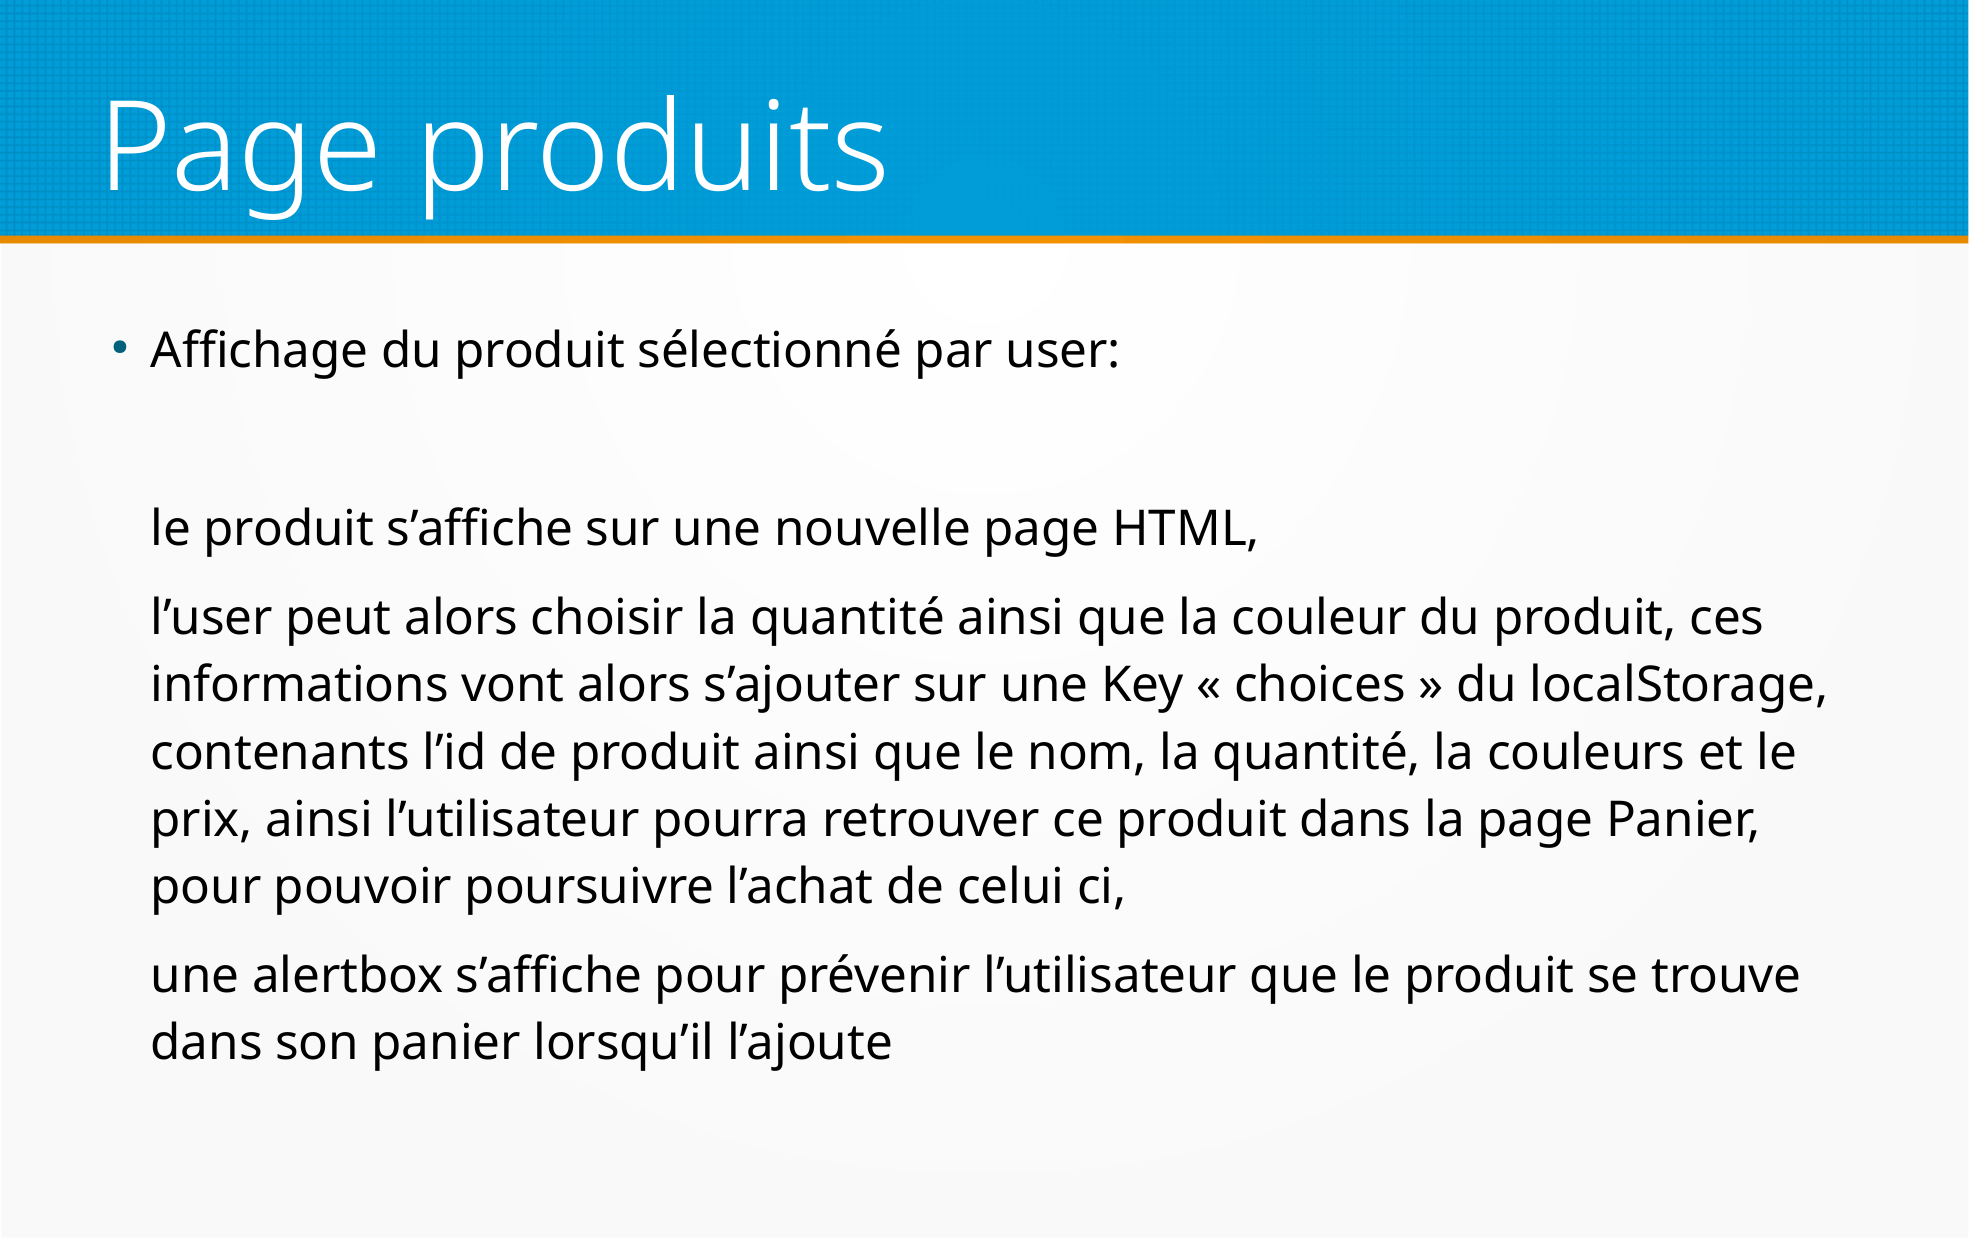

# Page produits
Affichage du produit sélectionné par user:
le produit s’affiche sur une nouvelle page HTML,
l’user peut alors choisir la quantité ainsi que la couleur du produit, ces informations vont alors s’ajouter sur une Key « choices » du localStorage, contenants l’id de produit ainsi que le nom, la quantité, la couleurs et le prix, ainsi l’utilisateur pourra retrouver ce produit dans la page Panier, pour pouvoir poursuivre l’achat de celui ci,
une alertbox s’affiche pour prévenir l’utilisateur que le produit se trouve dans son panier lorsqu’il l’ajoute